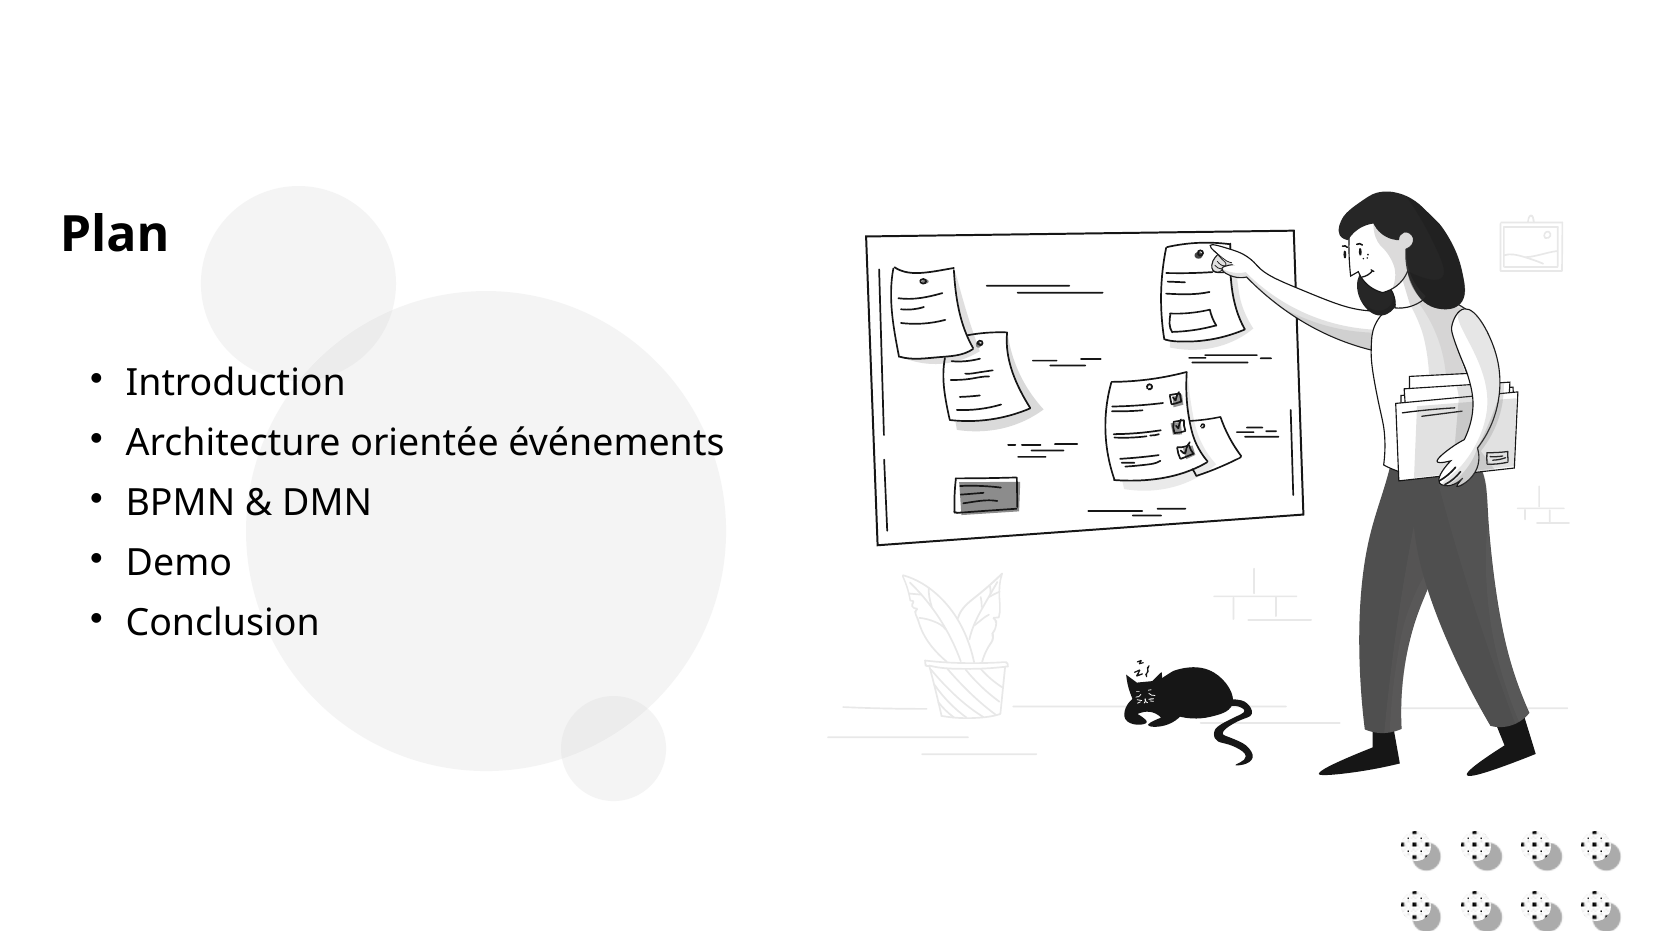

Plan
Introduction
Architecture orientée événements
BPMN & DMN
Demo
Conclusion